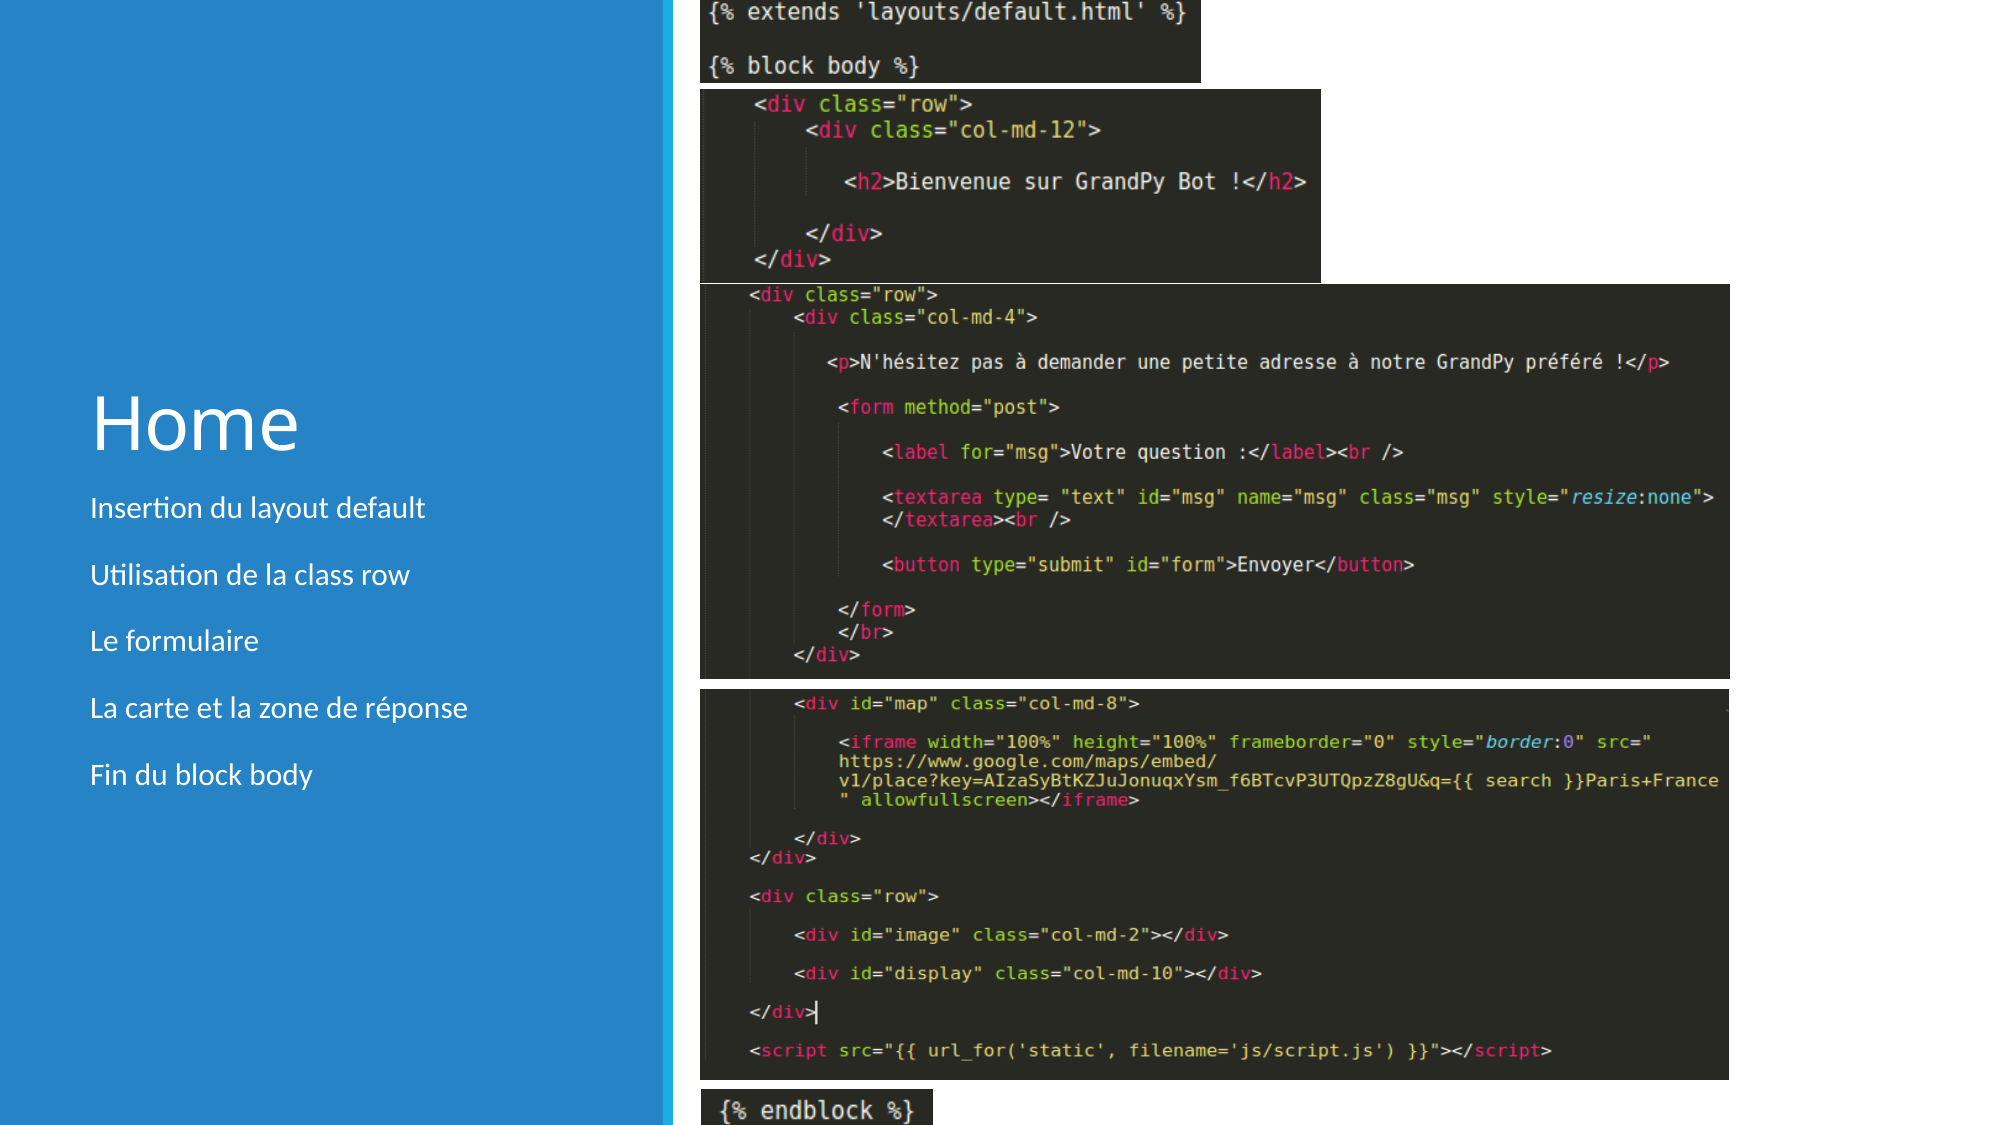

# Home
Insertion du layout default
Utilisation de la class row
Le formulaire
La carte et la zone de réponse
Fin du block body